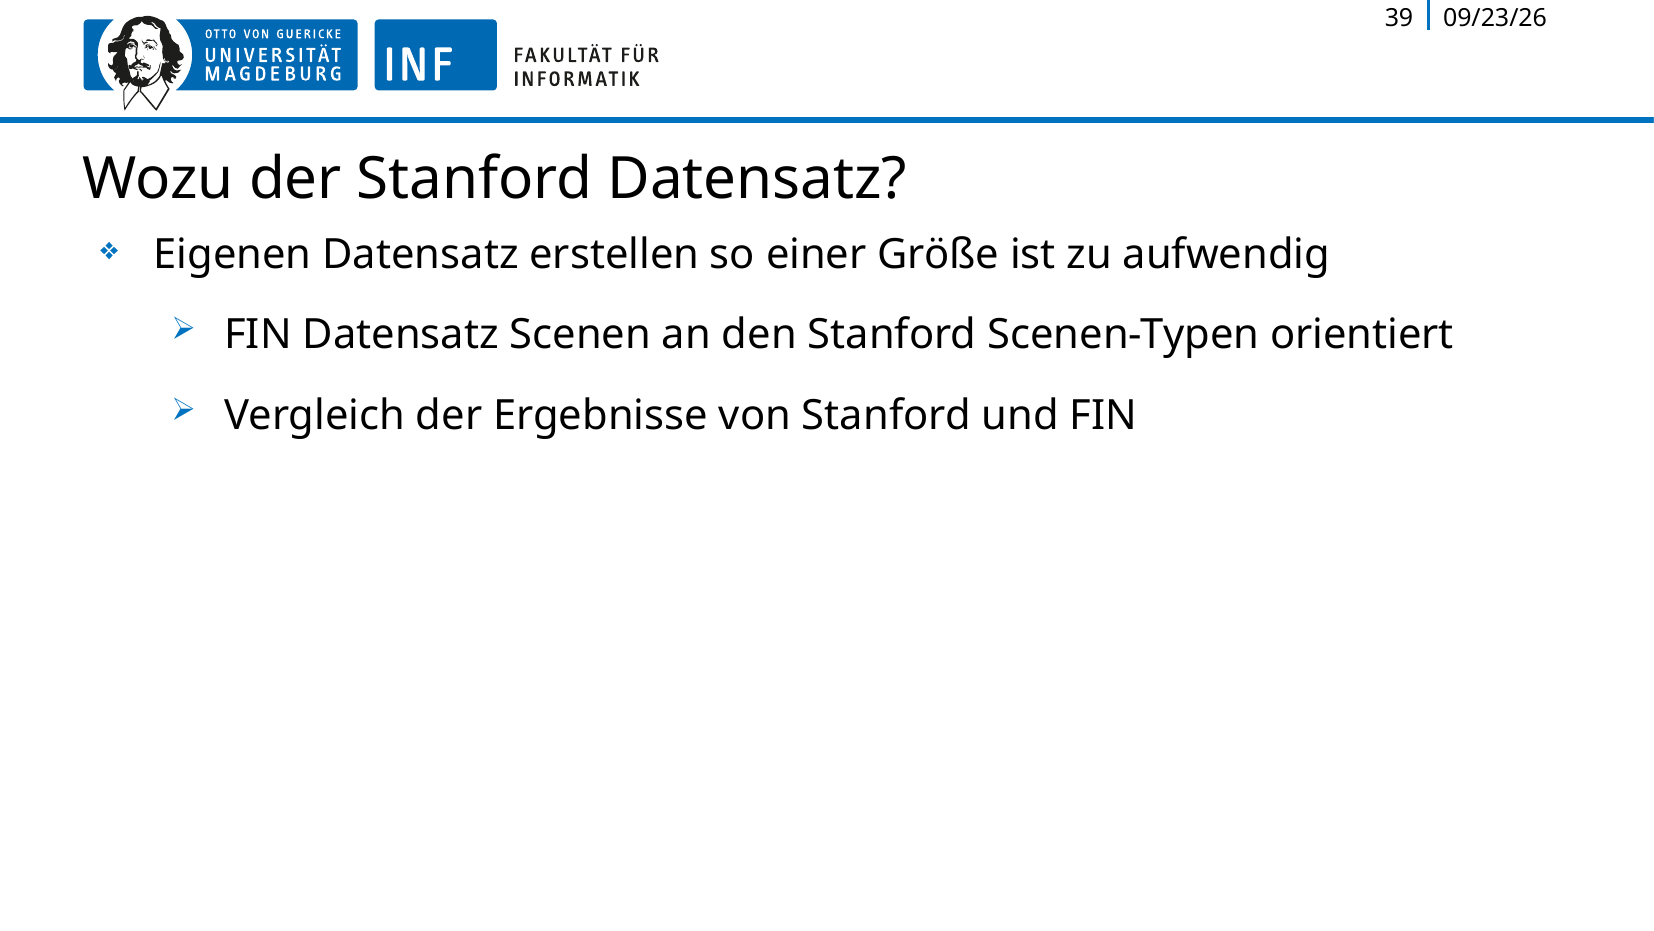

# Wozu der Stanford Datensatz?
Eigenen Datensatz erstellen so einer Größe ist zu aufwendig
FIN Datensatz Scenen an den Stanford Scenen-Typen orientiert
Vergleich der Ergebnisse von Stanford und FIN